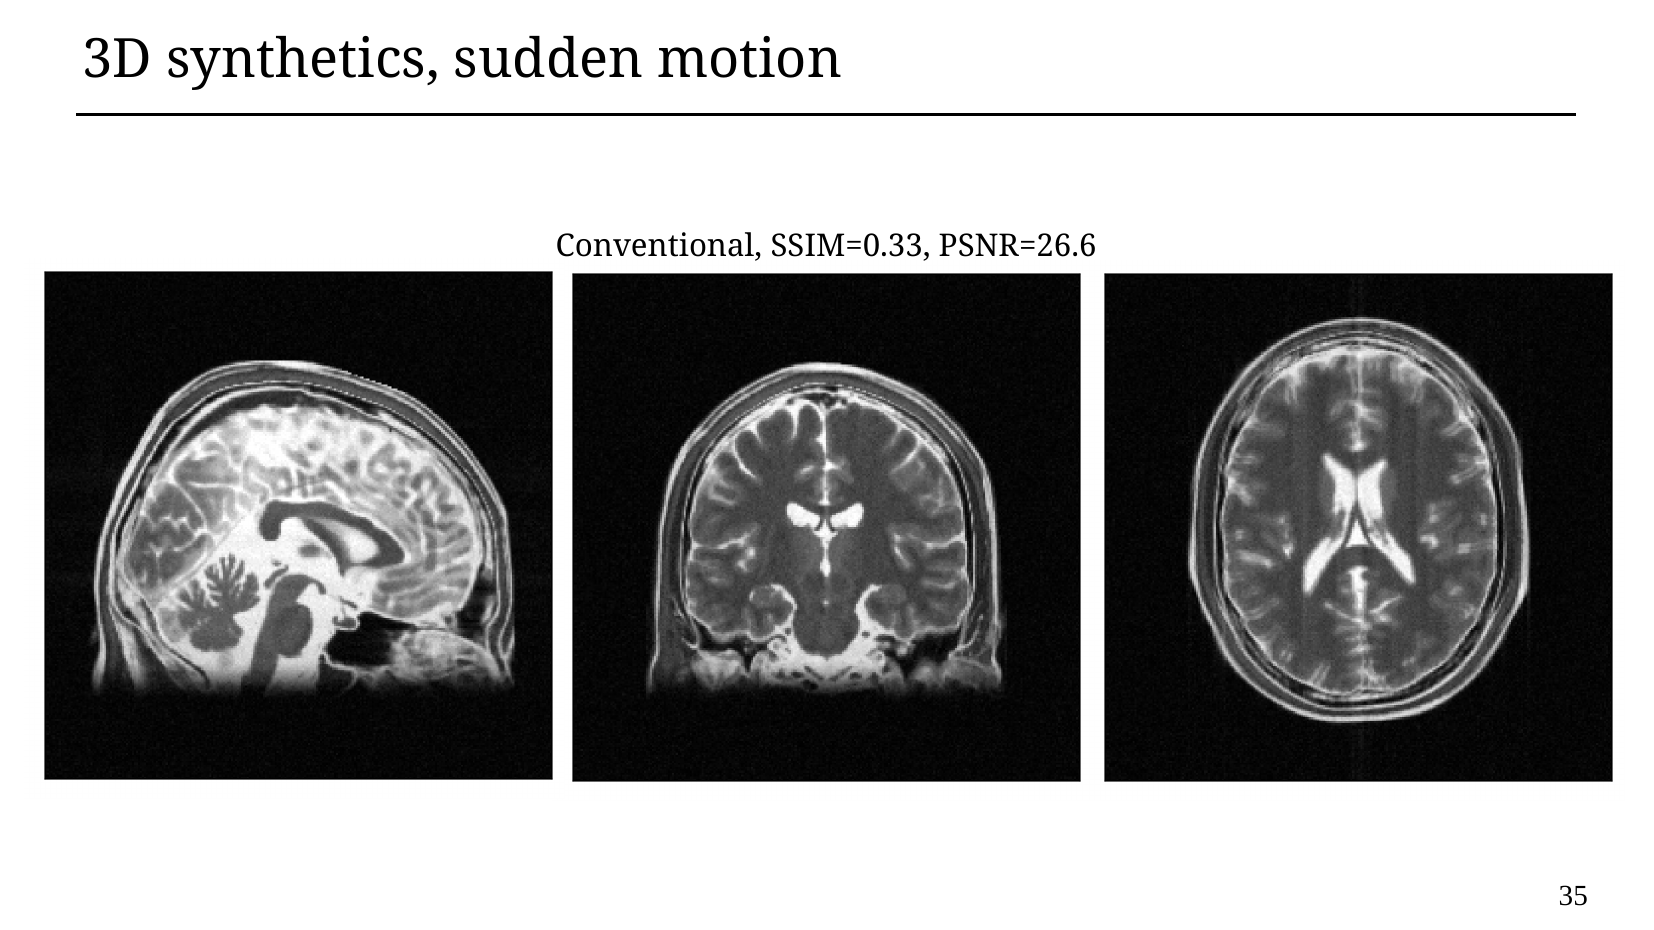

# 3D synthetics, sudden motion
Conventional, SSIM=0.33, PSNR=26.6